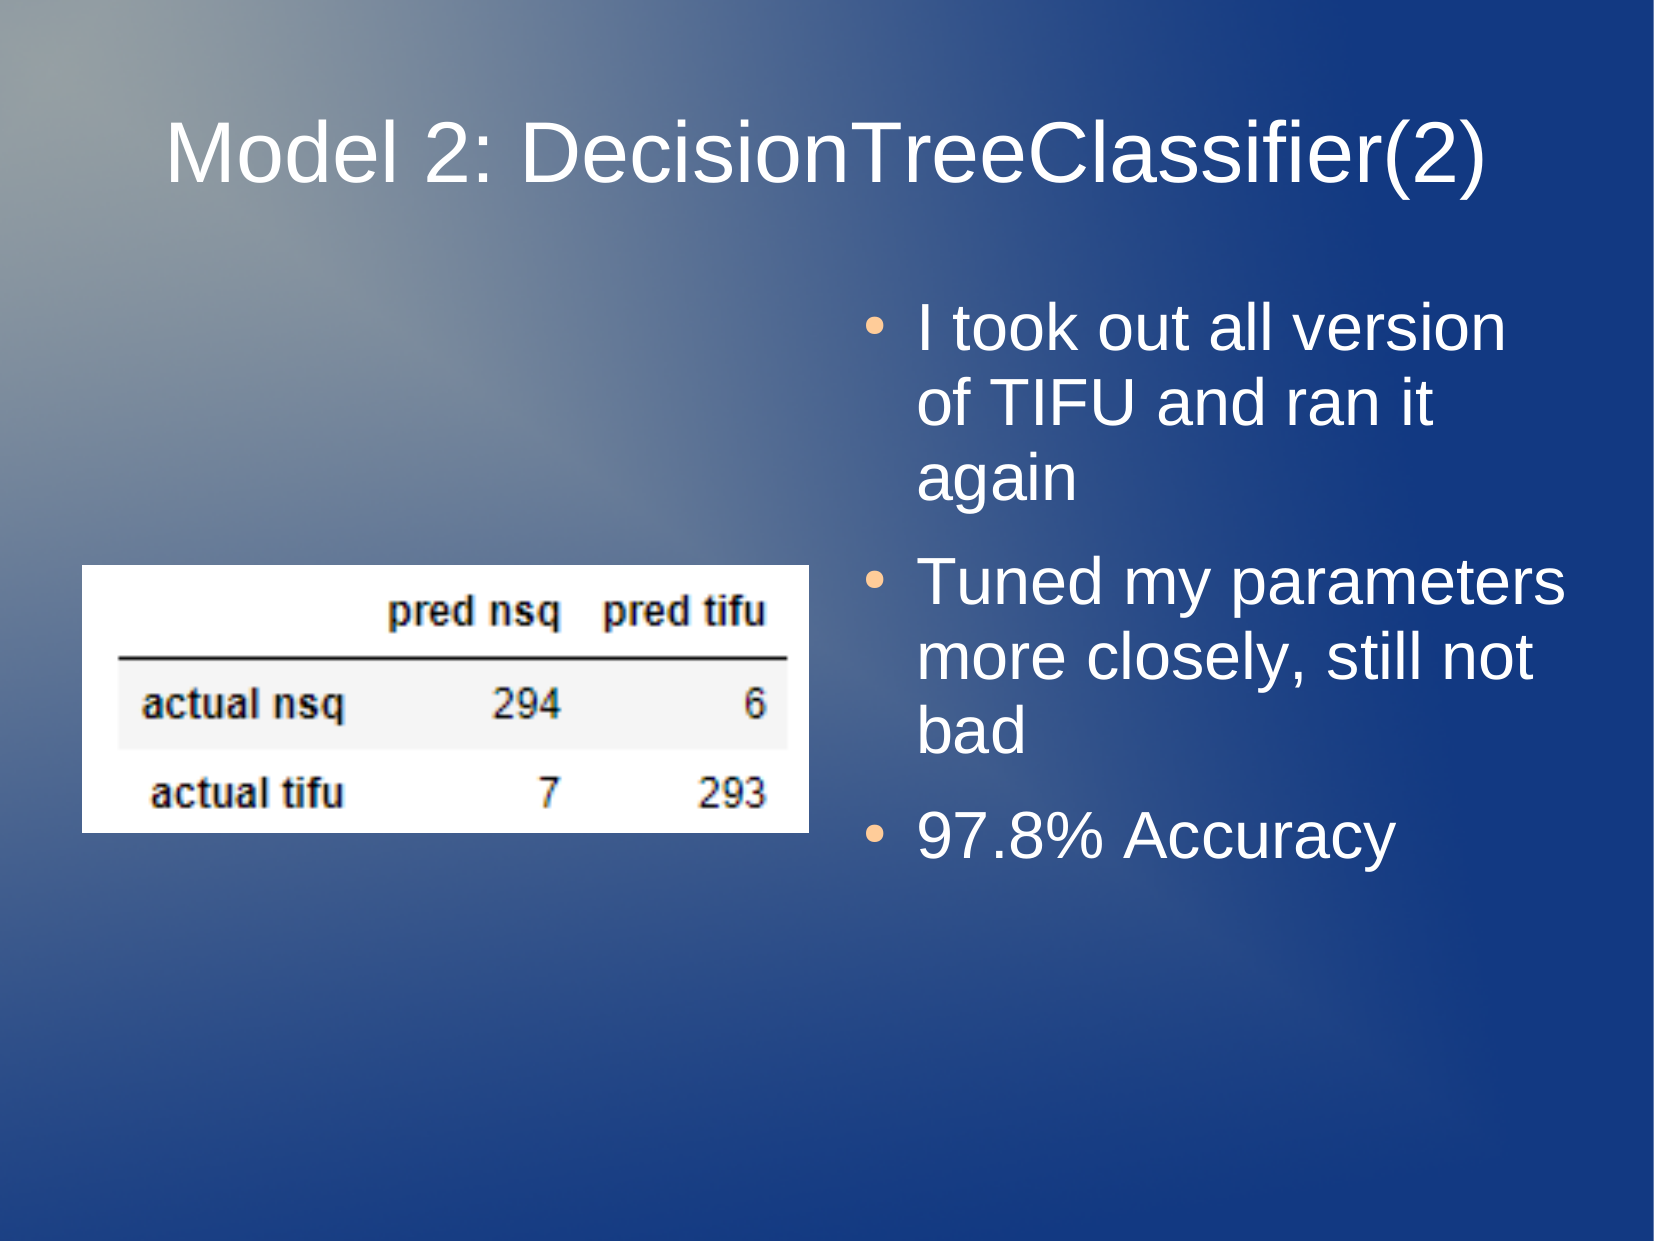

# Model 2: DecisionTreeClassifier(2)
I took out all version of TIFU and ran it again
Tuned my parameters more closely, still not bad
97.8% Accuracy